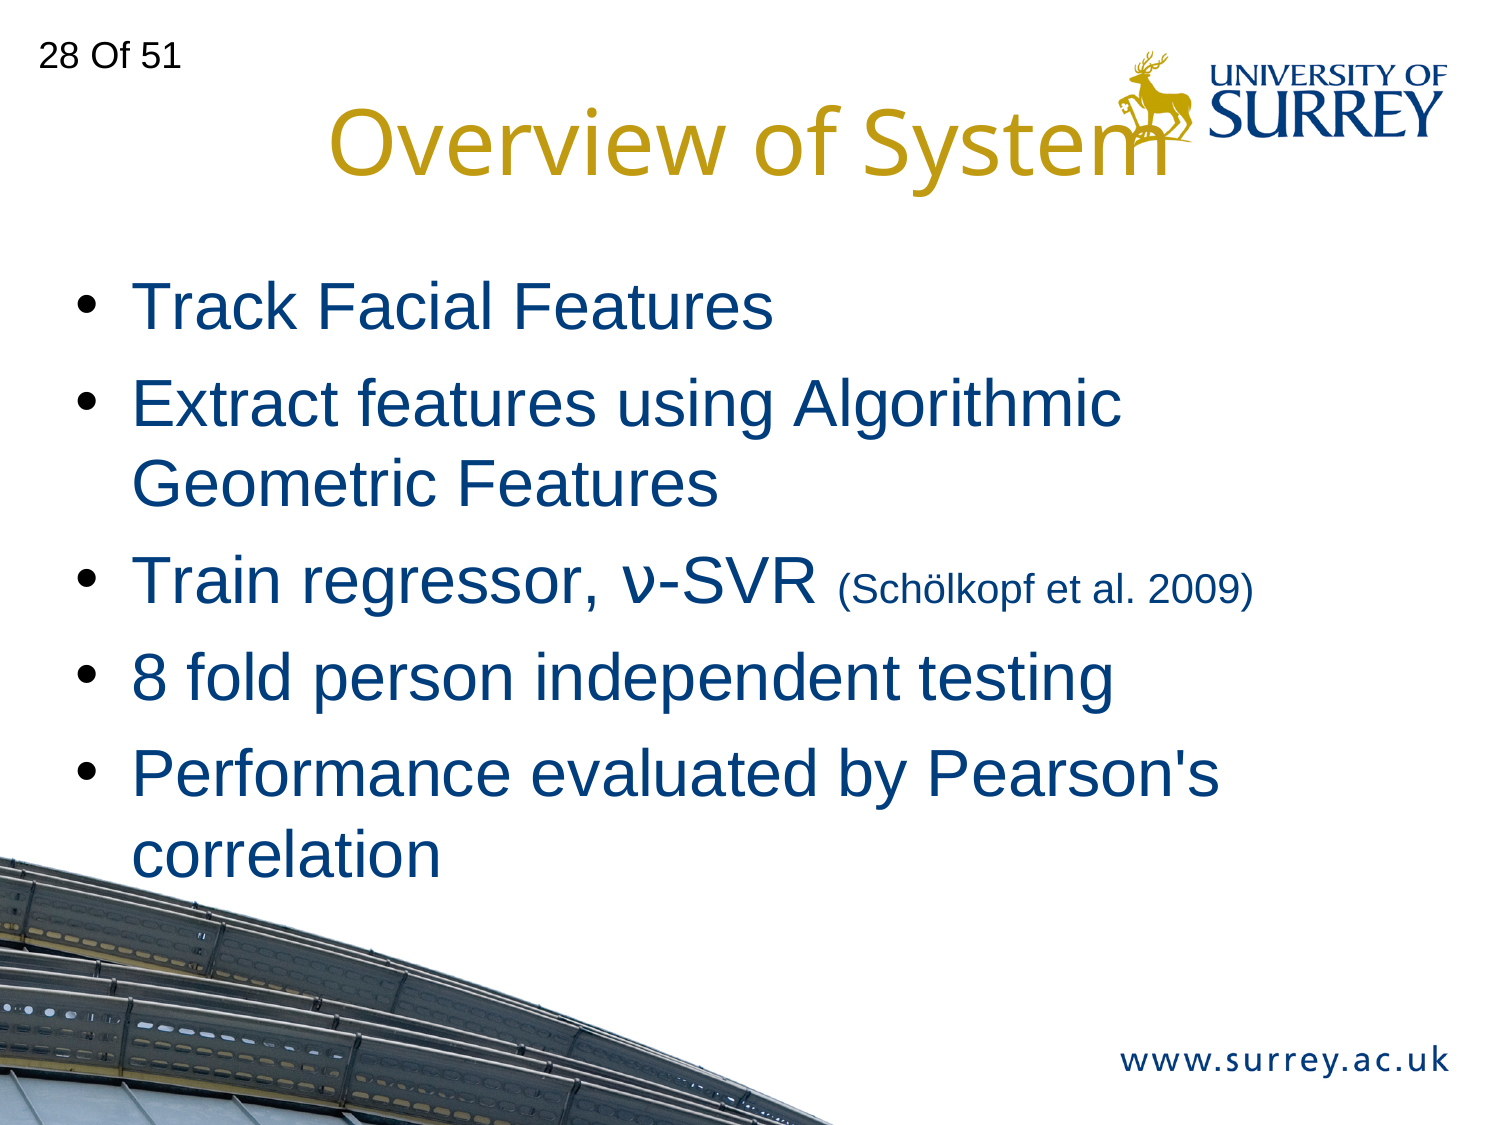

# Overview of System
Track Facial Features
Extract features using Algorithmic Geometric Features
Train regressor, ν-SVR (Schölkopf et al. 2009)
8 fold person independent testing
Performance evaluated by Pearson's correlation